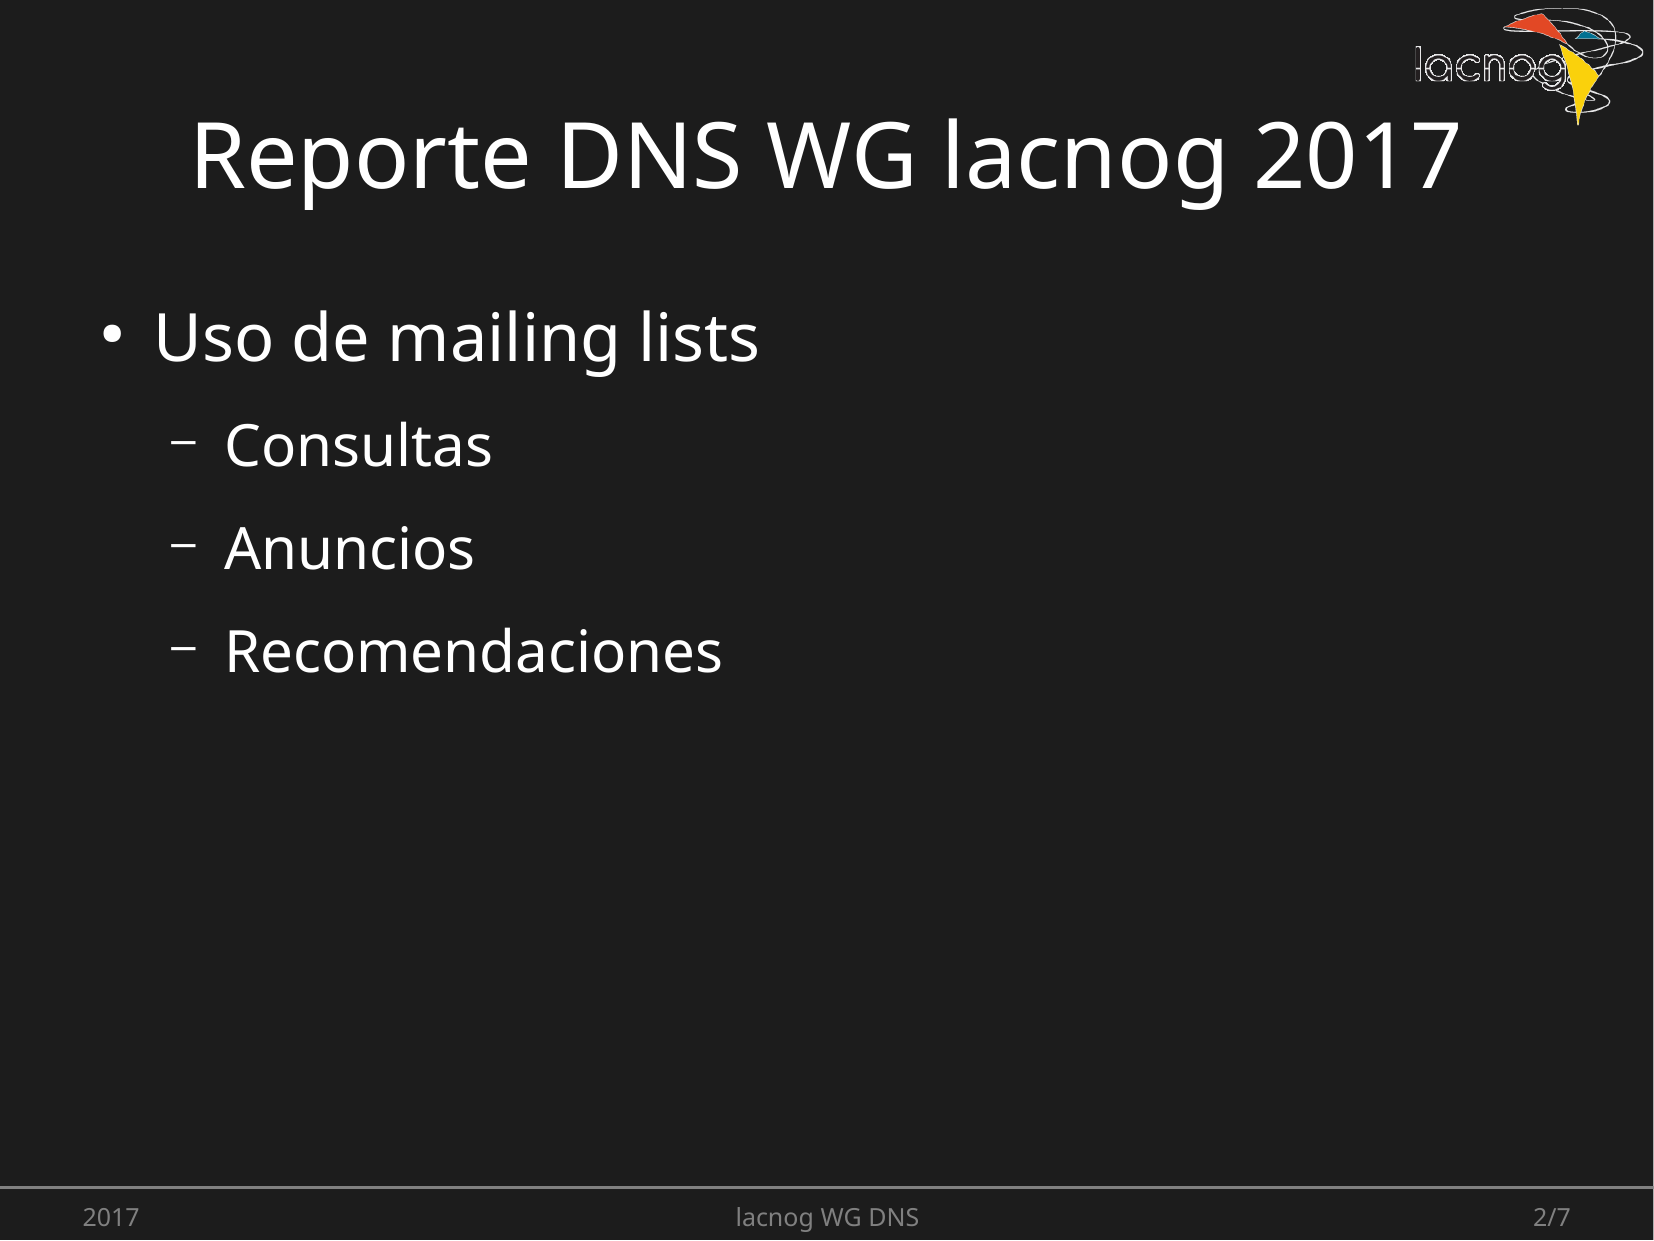

# Reporte DNS WG lacnog 2017
Uso de mailing lists
Consultas
Anuncios
Recomendaciones
2017
lacnog WG DNS
2